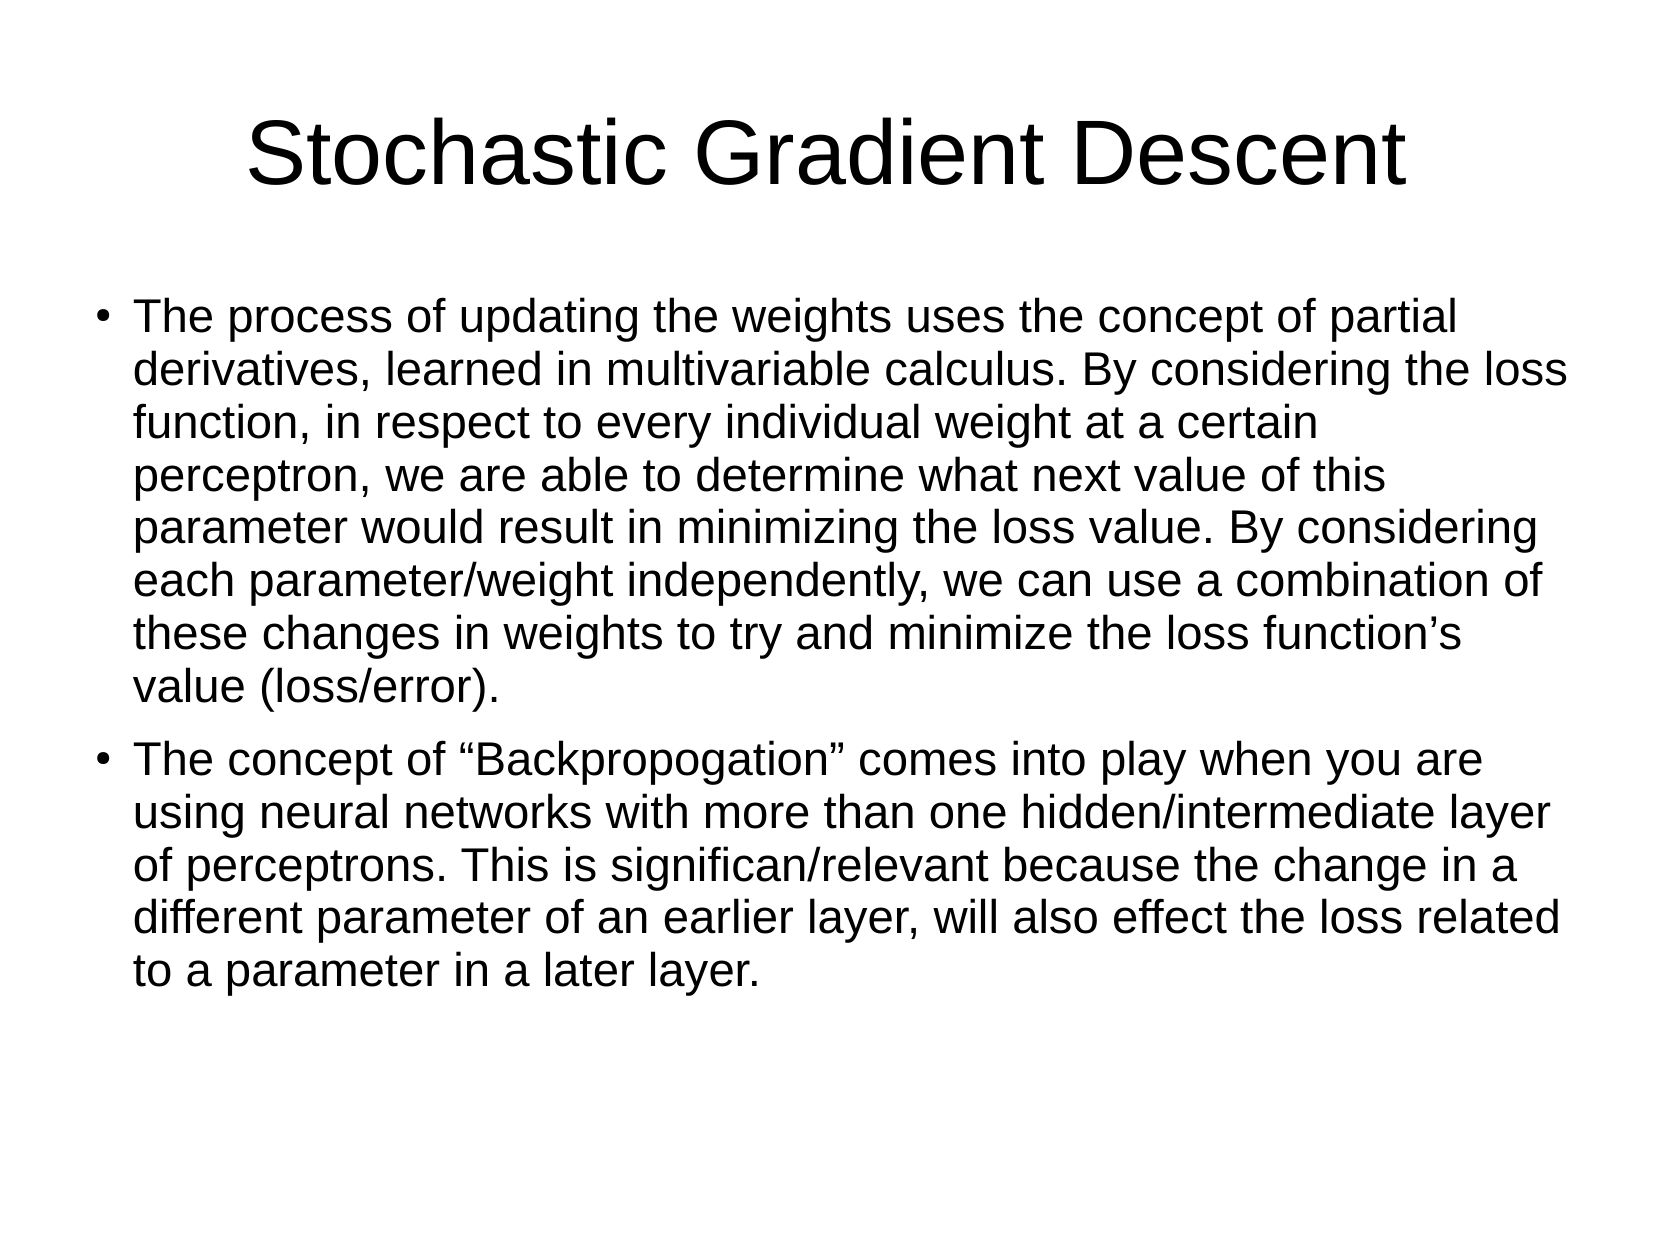

# Stochastic Gradient Descent
The process of updating the weights uses the concept of partial derivatives, learned in multivariable calculus. By considering the loss function, in respect to every individual weight at a certain perceptron, we are able to determine what next value of this parameter would result in minimizing the loss value. By considering each parameter/weight independently, we can use a combination of these changes in weights to try and minimize the loss function’s value (loss/error).
The concept of “Backpropogation” comes into play when you are using neural networks with more than one hidden/intermediate layer of perceptrons. This is significan/relevant because the change in a different parameter of an earlier layer, will also effect the loss related to a parameter in a later layer.